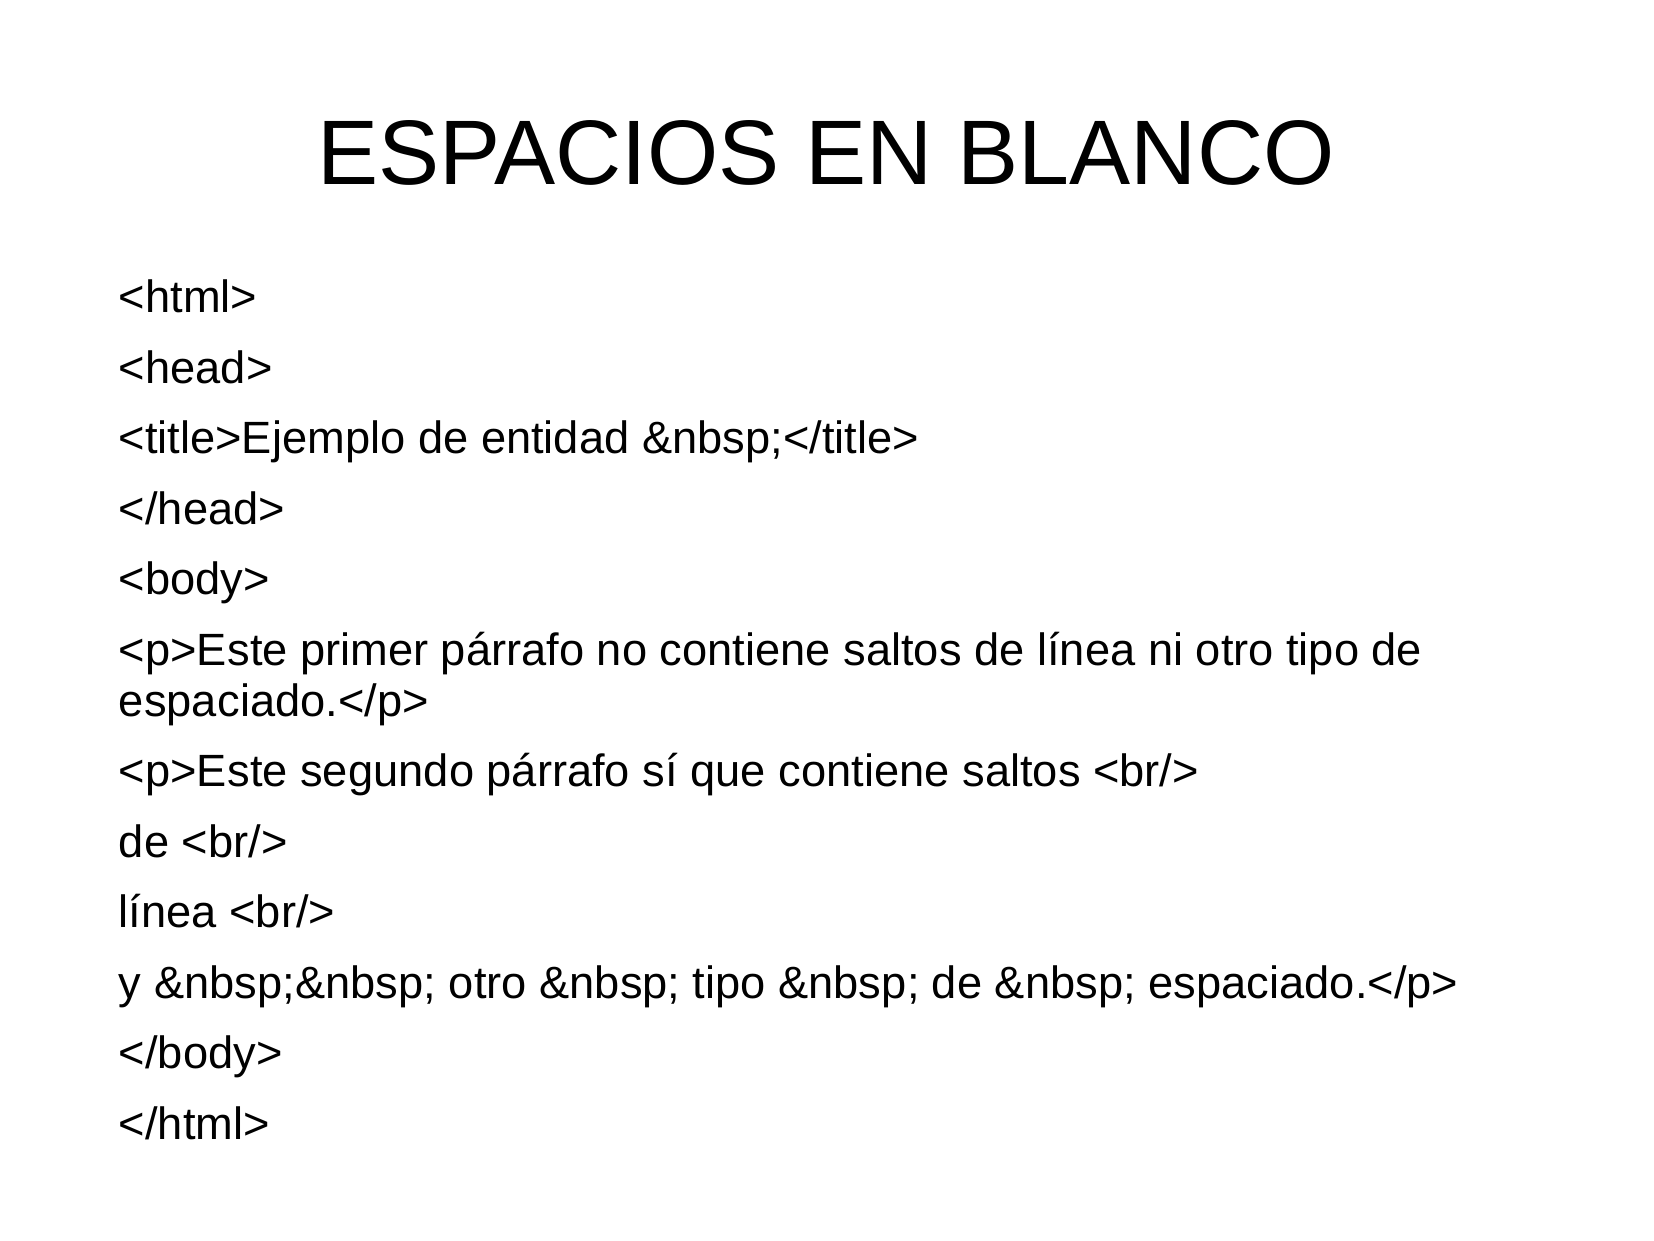

# ESPACIOS EN BLANCO
<html>
<head>
<title>Ejemplo de entidad &nbsp;</title>
</head>
<body>
<p>Este primer párrafo no contiene saltos de línea ni otro tipo de espaciado.</p>
<p>Este segundo párrafo sí que contiene saltos <br/>
de <br/>
línea <br/>
y &nbsp;&nbsp; otro &nbsp; tipo &nbsp; de &nbsp; espaciado.</p>
</body>
</html>